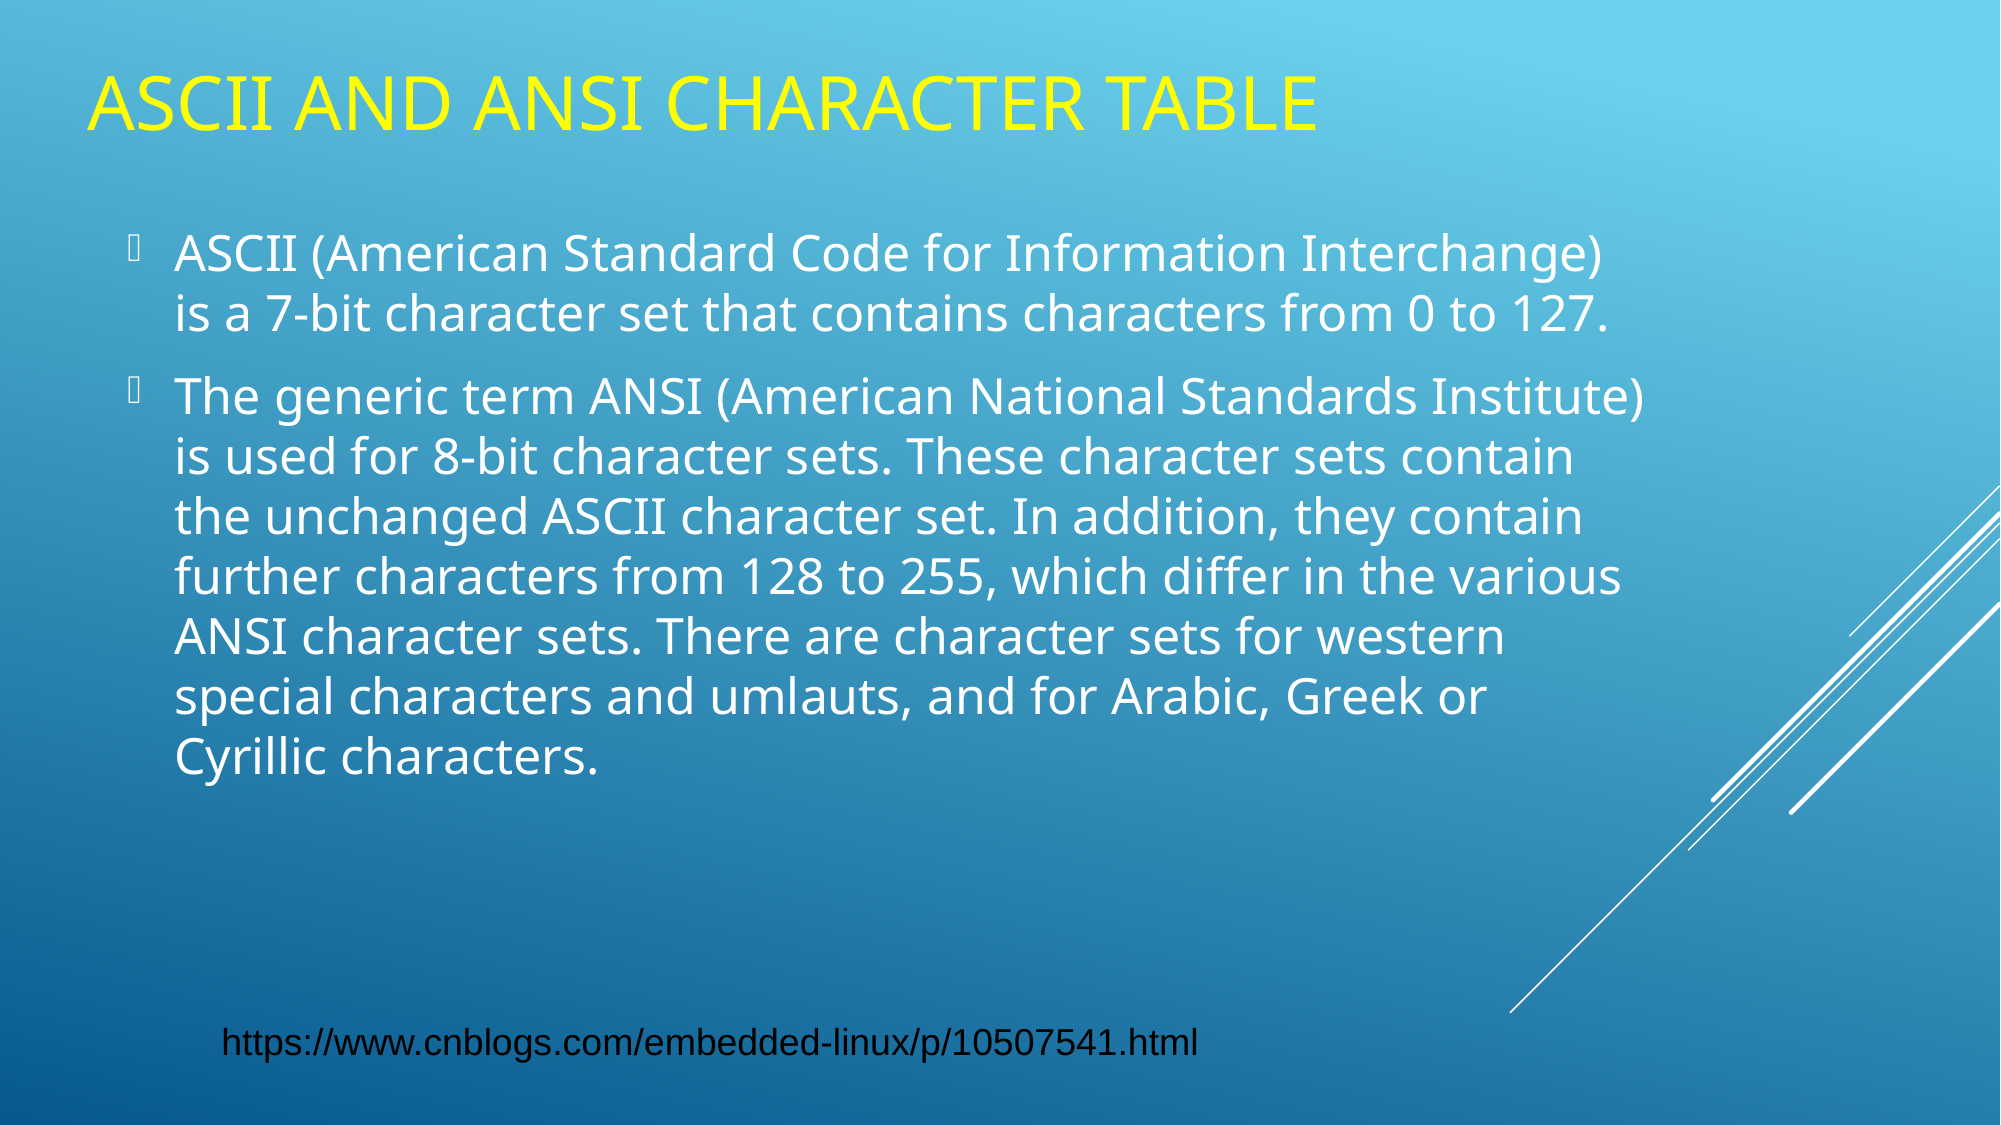

# ASCII and ANSI Character Table
ASCII (American Standard Code for Information Interchange) is a 7-bit character set that contains characters from 0 to 127.
The generic term ANSI (American National Standards Institute) is used for 8-bit character sets. These character sets contain the unchanged ASCII character set. In addition, they contain further characters from 128 to 255, which differ in the various ANSI character sets. There are character sets for western special characters and umlauts, and for Arabic, Greek or Cyrillic characters.
https://www.cnblogs.com/embedded-linux/p/10507541.html